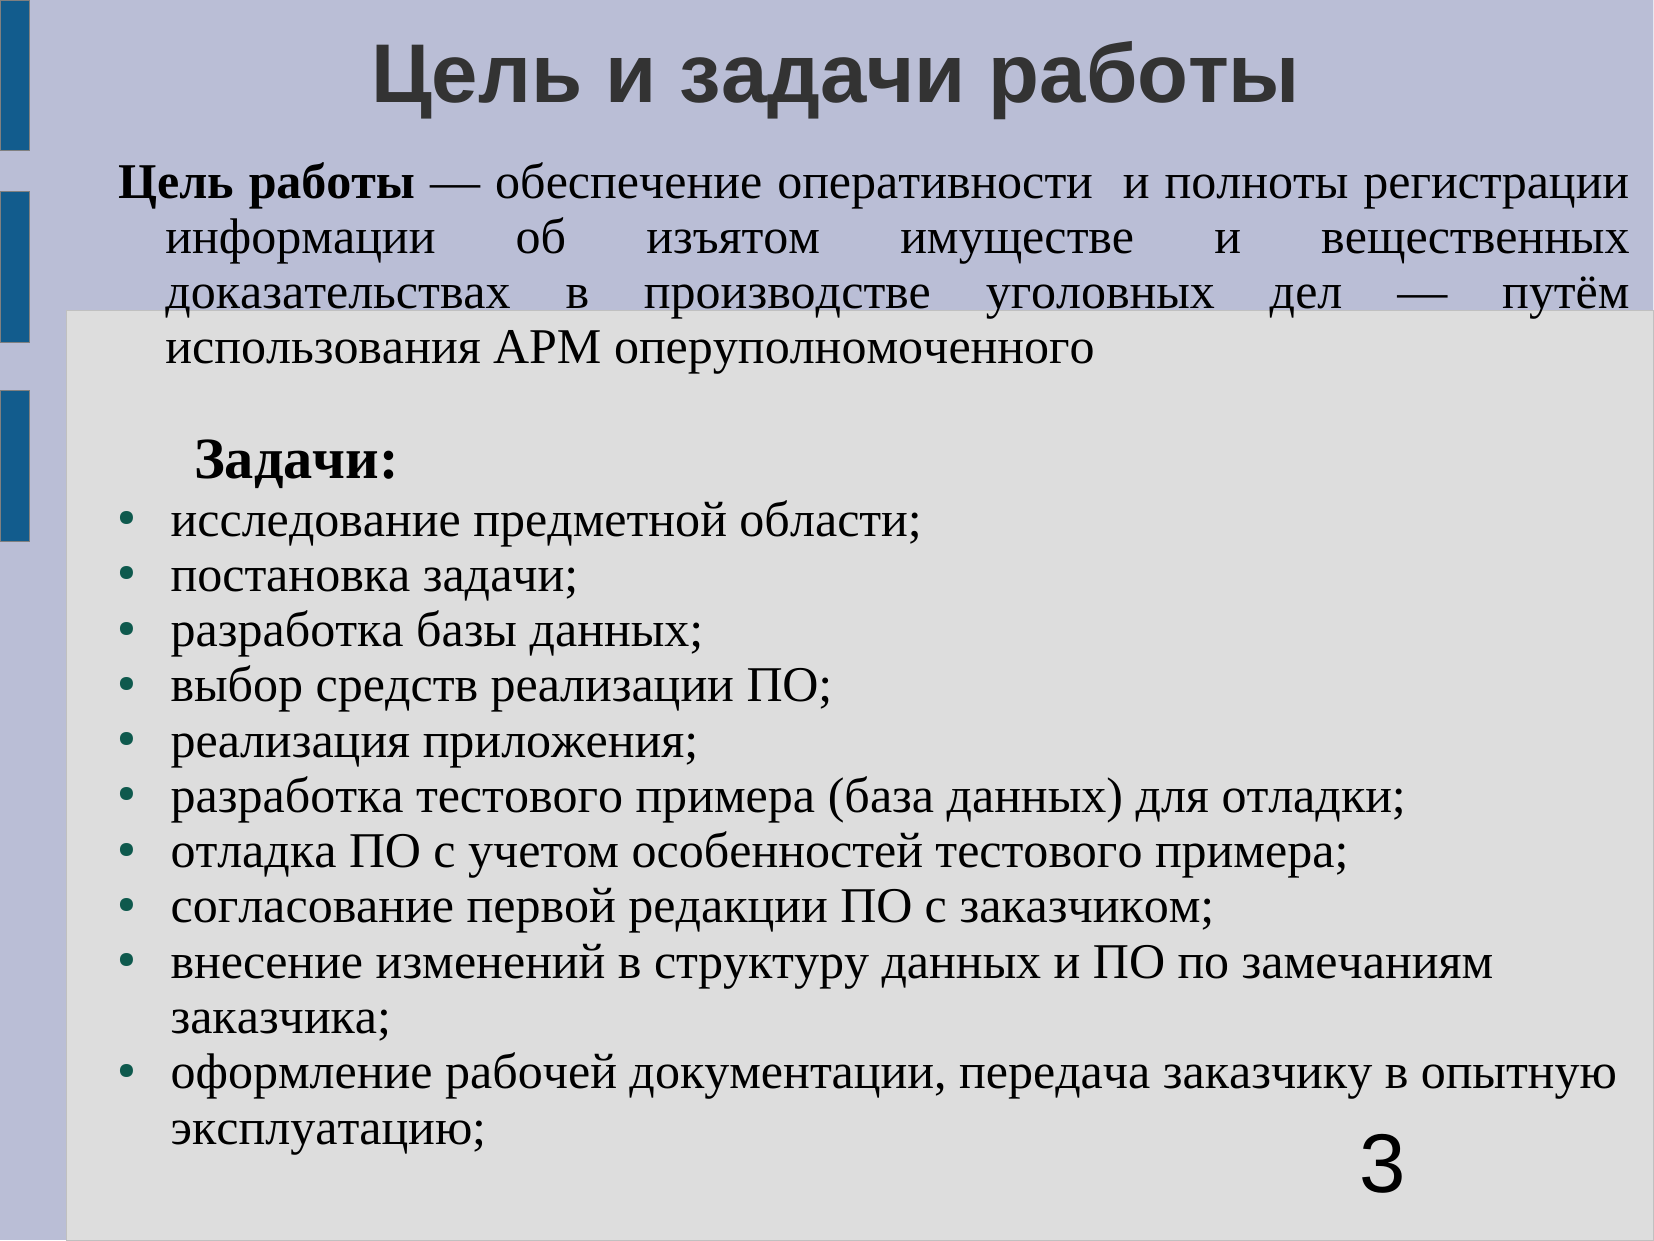

# Цель и задачи работы
Цель работы — обеспечение оперативности и полноты регистрации информации об изъятом имуществе и вещественных доказательствах в производстве уголовных дел — путём использования АРМ оперуполномоченного
Задачи:
исследование предметной области;
постановка задачи;
разработка базы данных;
выбор средств реализации ПО;
реализация приложения;
разработка тестового примера (база данных) для отладки;
отладка ПО с учетом особенностей тестового примера;
согласование первой редакции ПО с заказчиком;
внесение изменений в структуру данных и ПО по замечаниям заказчика;
оформление рабочей документации, передача заказчику в опытную эксплуатацию;